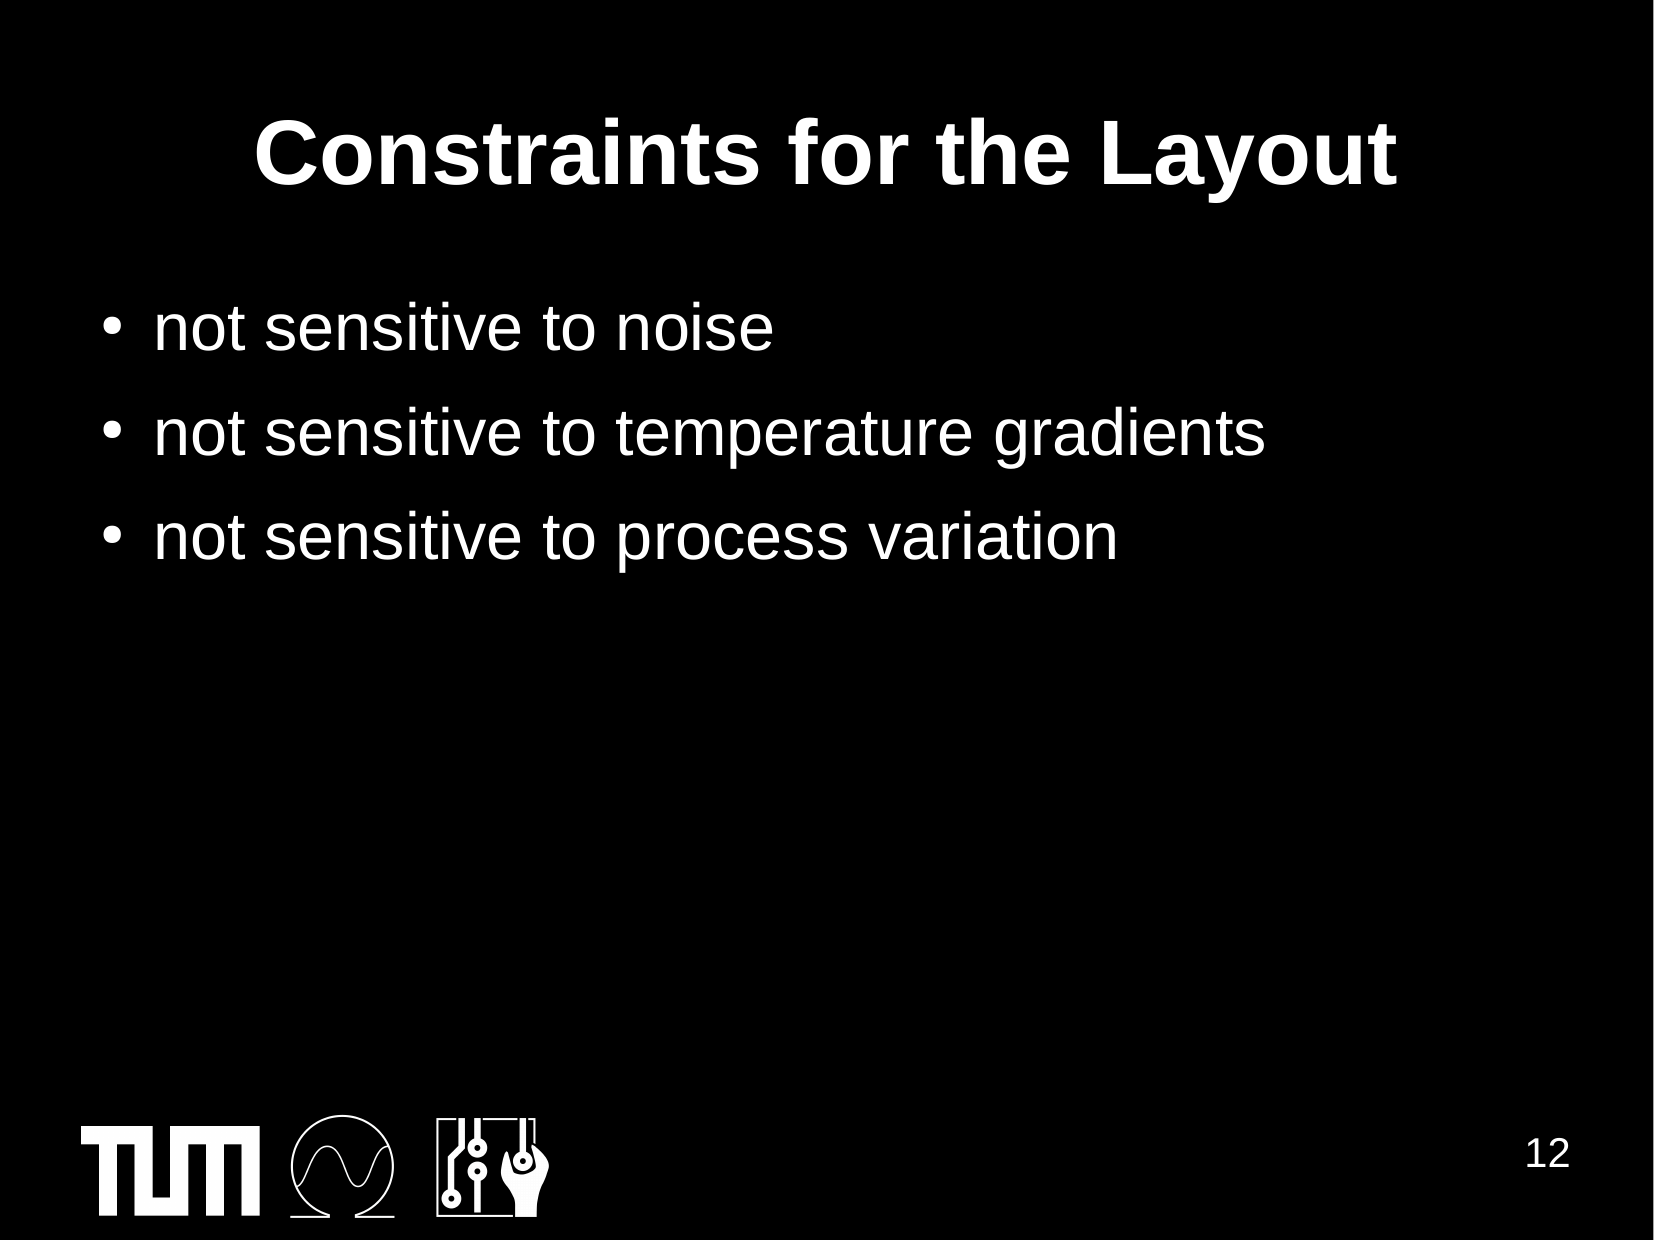

# Constraints for the Layout
not sensitive to noise
not sensitive to temperature gradients
not sensitive to process variation
12